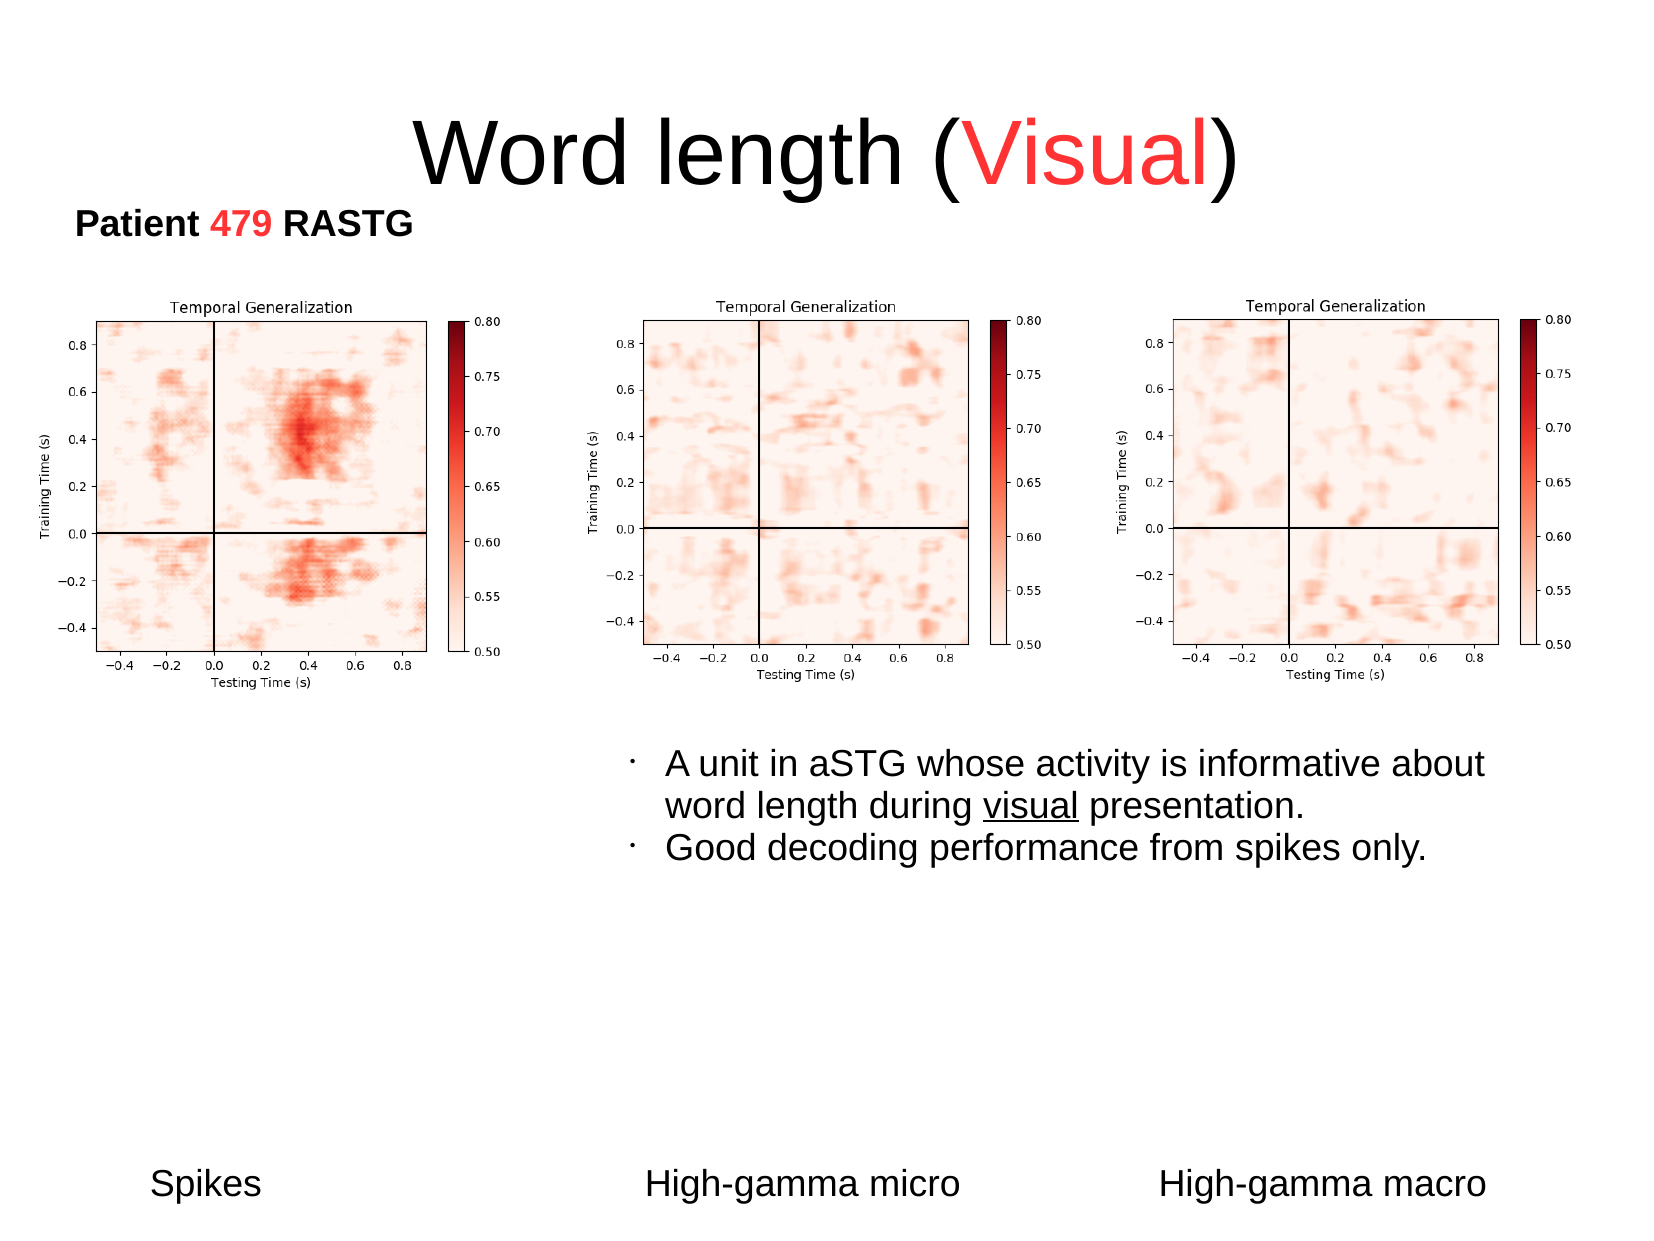

# Word length (Visual)
Patient 479 RASTG
A unit in aSTG whose activity is informative about word length during visual presentation.
Good decoding performance from spikes only.
Spikes
High-gamma micro
High-gamma macro